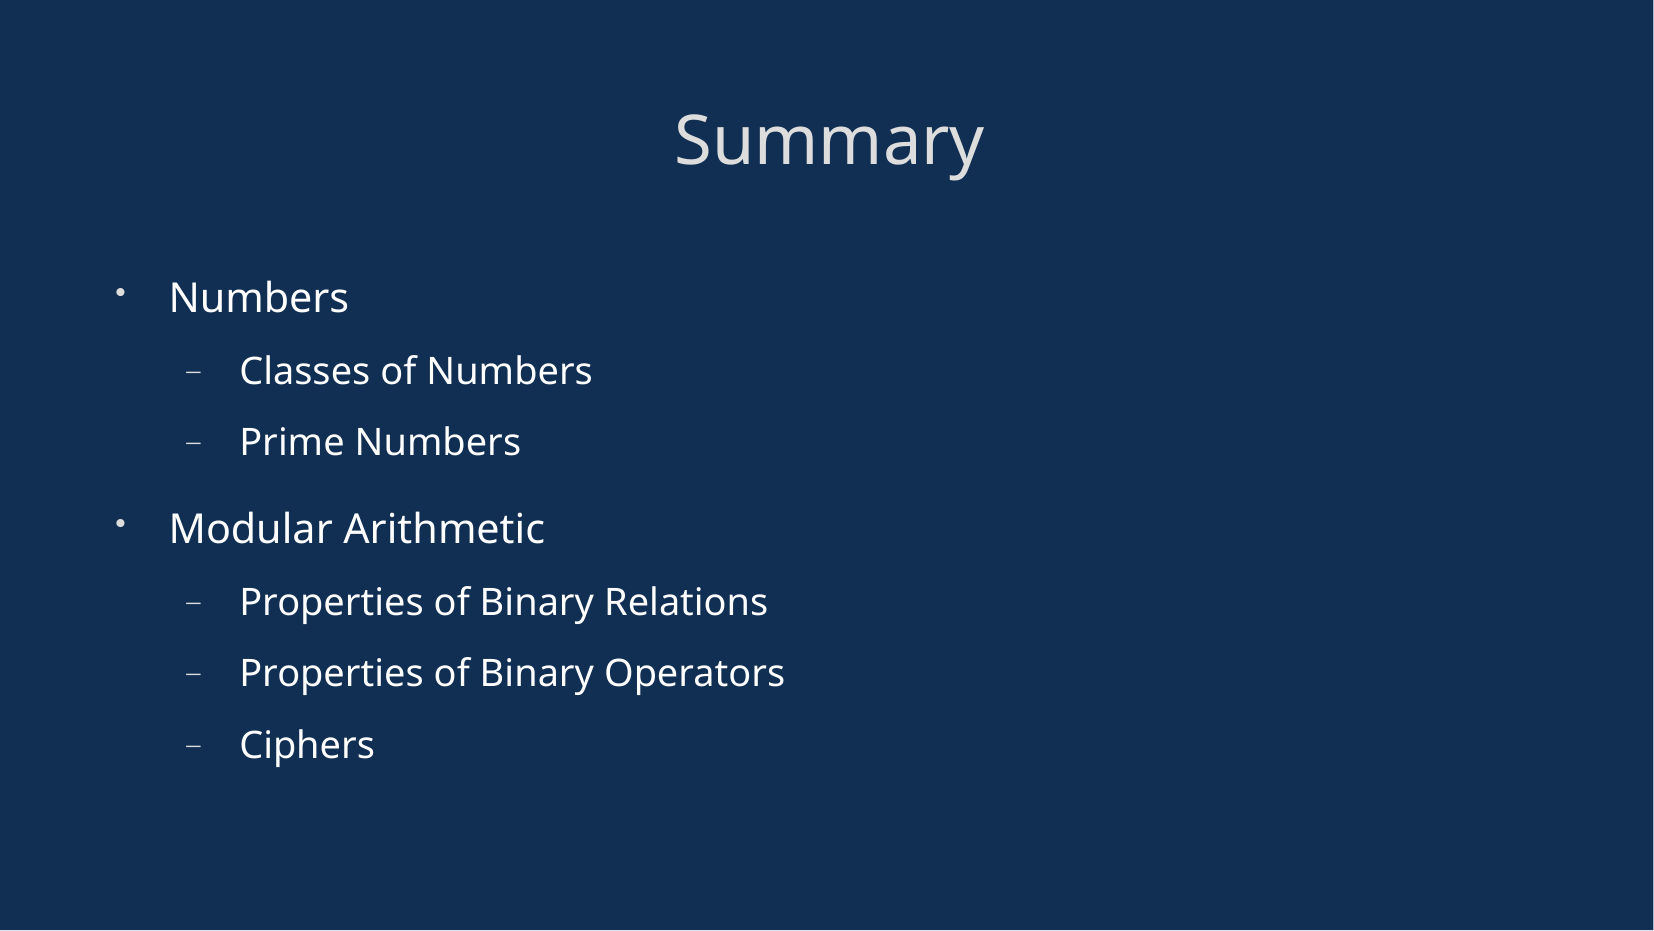

Summary
# Numbers
Classes of Numbers
Prime Numbers
Modular Arithmetic
Properties of Binary Relations
Properties of Binary Operators
Ciphers